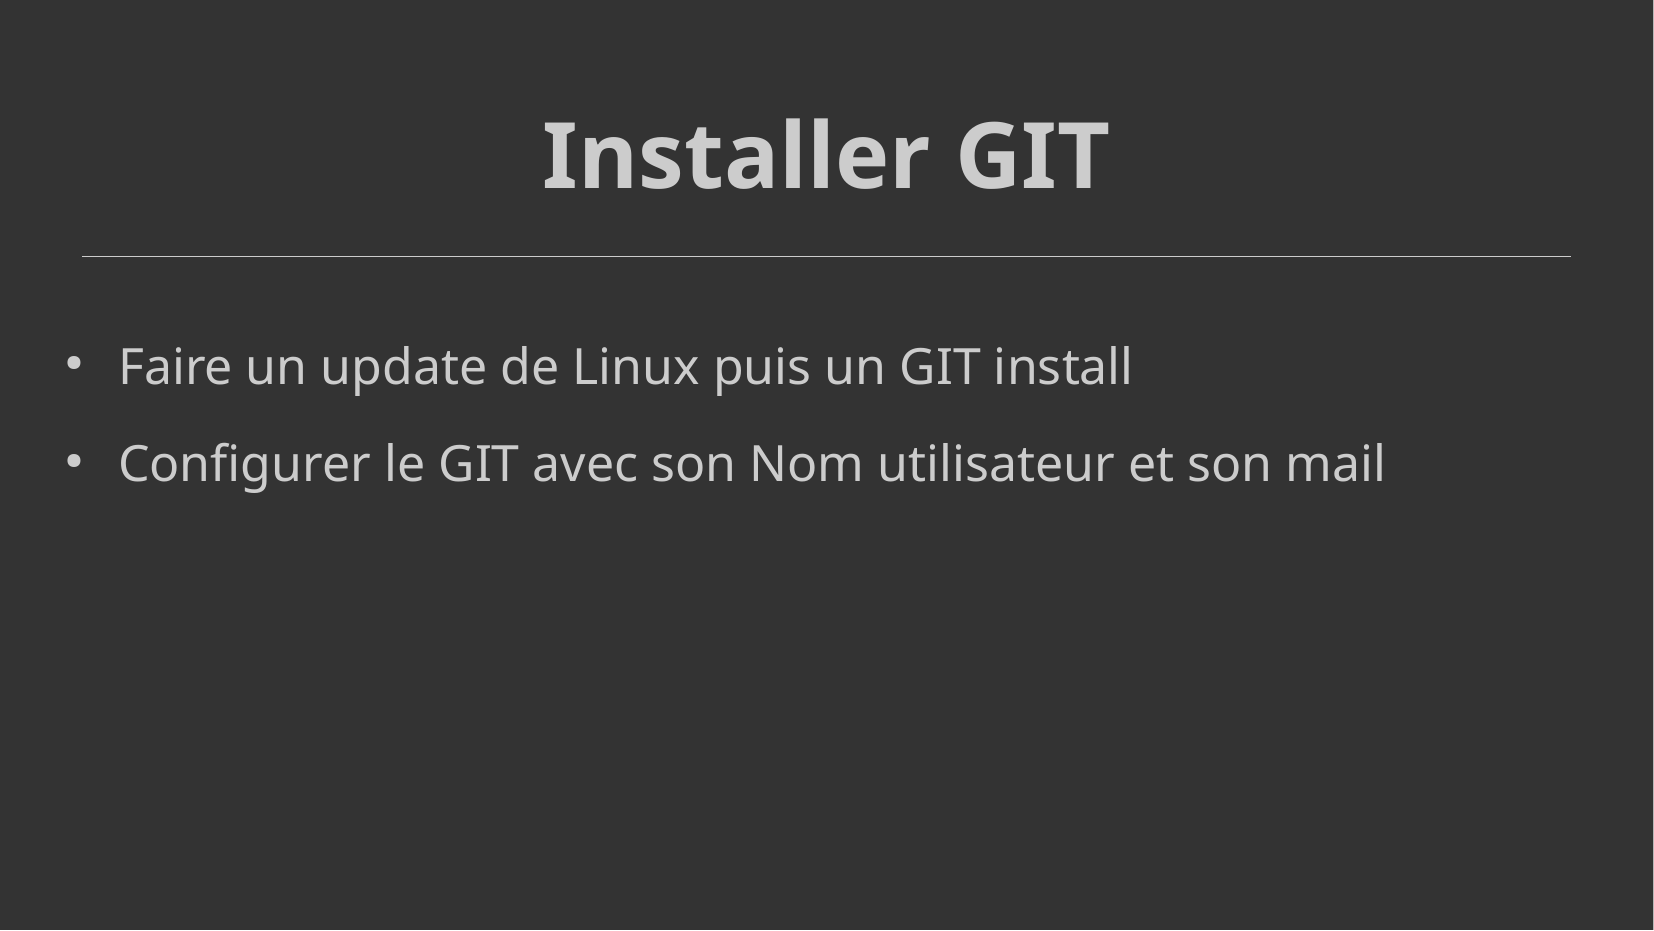

# Installer GIT
Faire un update de Linux puis un GIT install
Configurer le GIT avec son Nom utilisateur et son mail